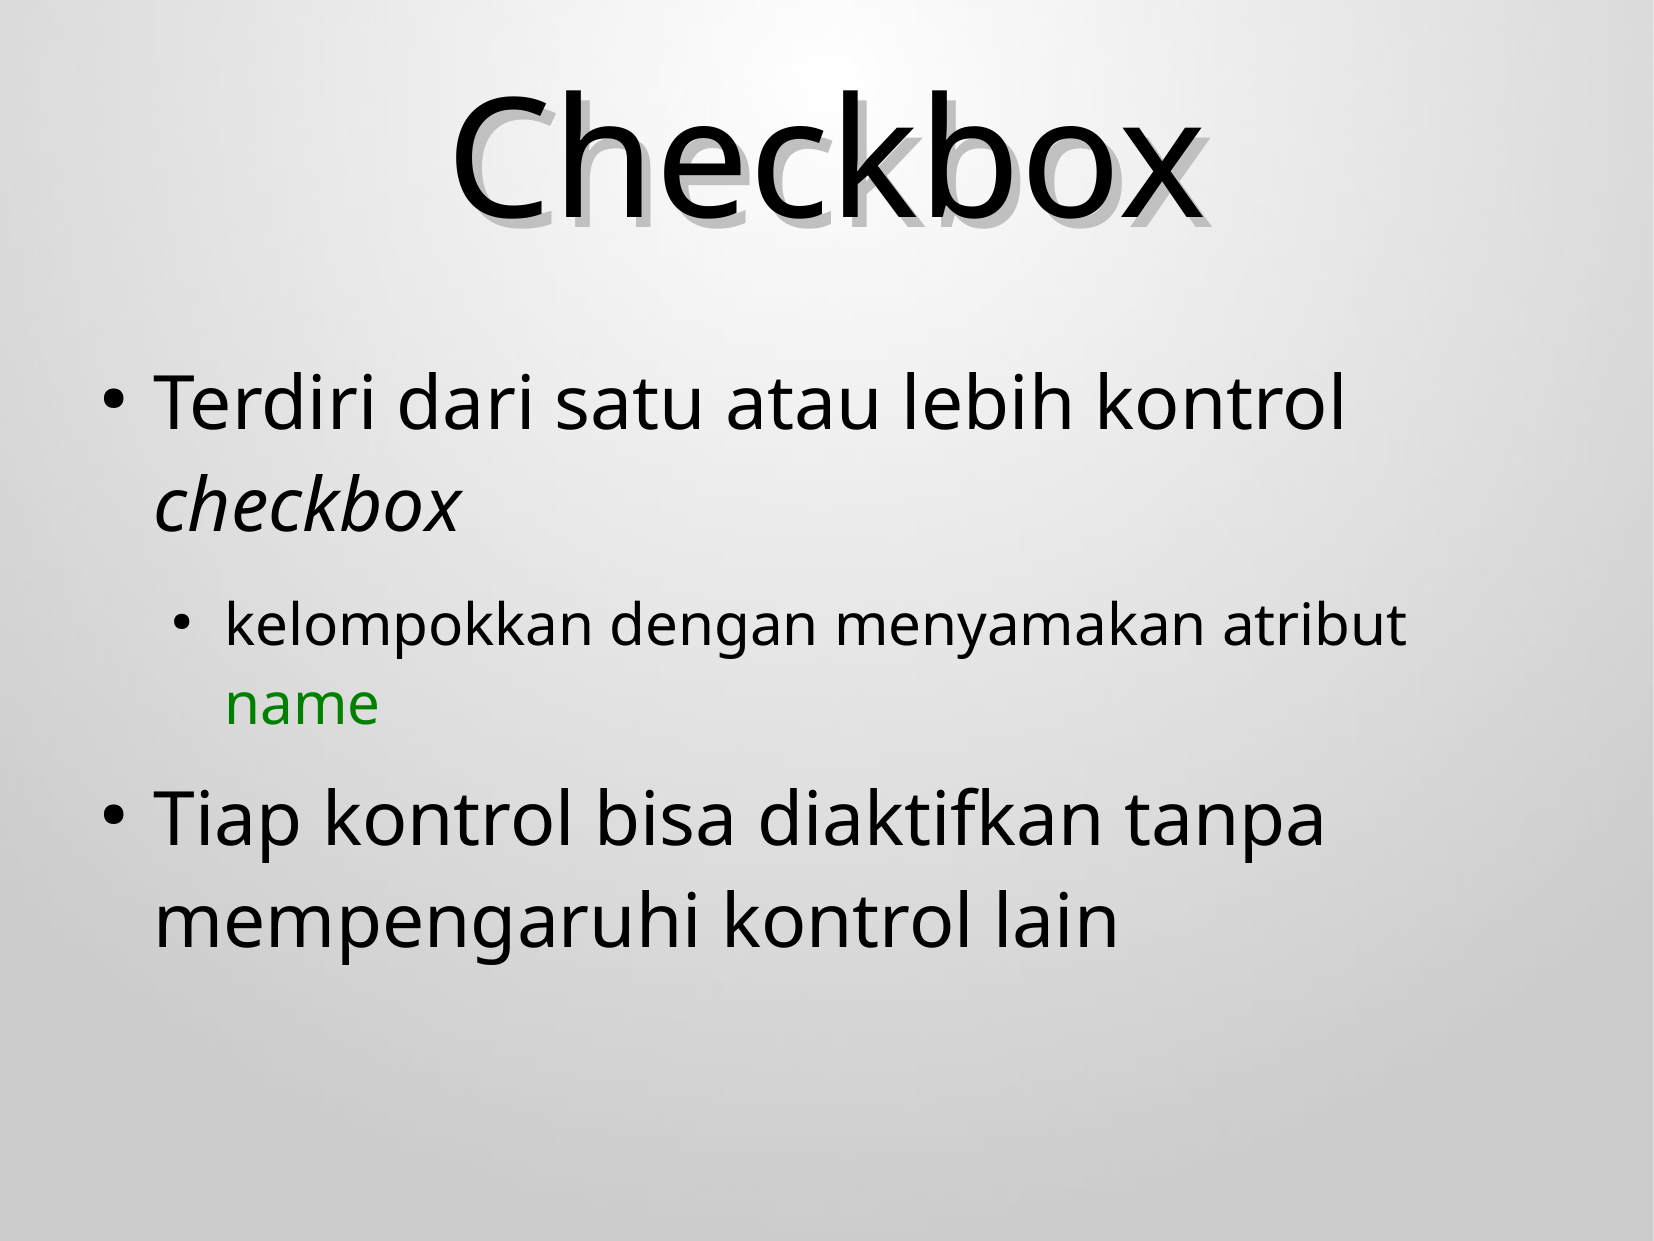

# Checkbox
Terdiri dari satu atau lebih kontrol checkbox
kelompokkan dengan menyamakan atribut name
Tiap kontrol bisa diaktifkan tanpa mempengaruhi kontrol lain